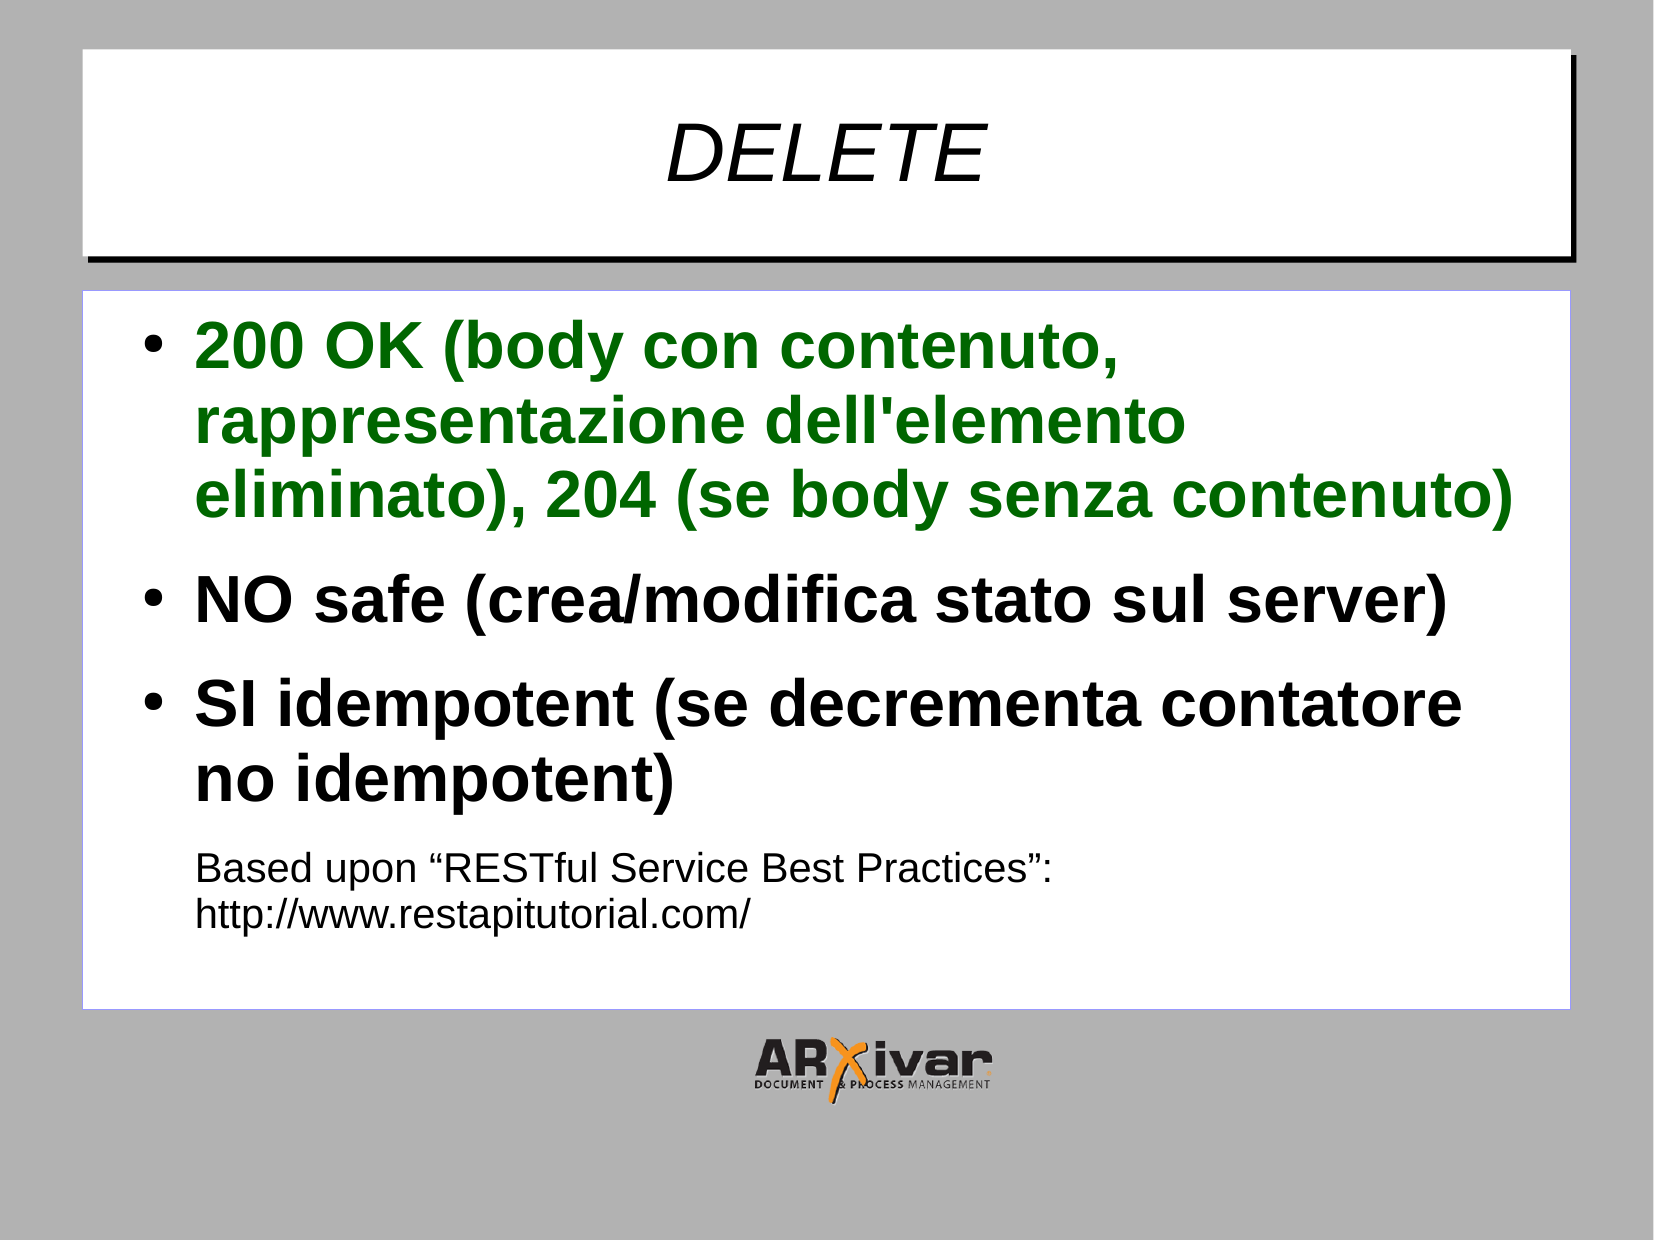

# DELETE
200 OK (body con contenuto, rappresentazione dell'elemento eliminato), 204 (se body senza contenuto)
NO safe (crea/modifica stato sul server)
SI idempotent (se decrementa contatore no idempotent)
Based upon “RESTful Service Best Practices”: http://www.restapitutorial.com/